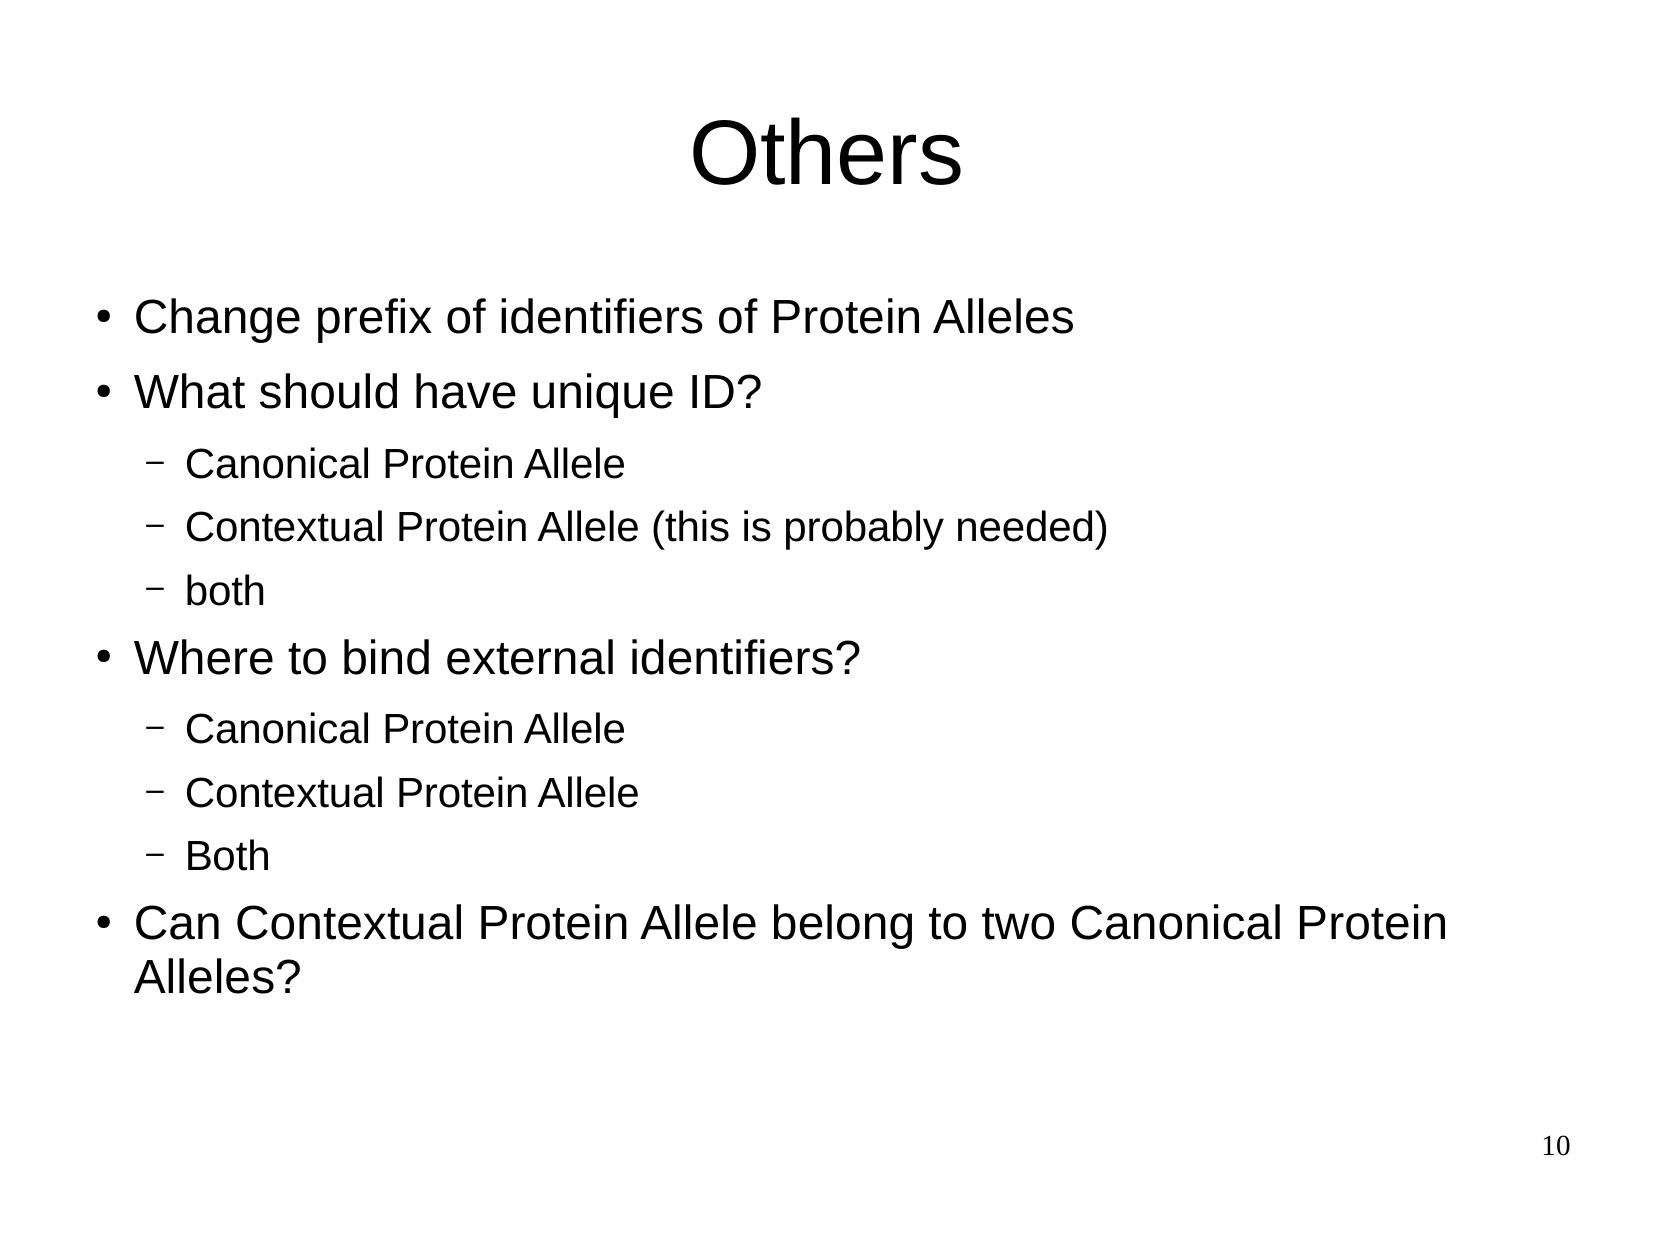

# Others
Change prefix of identifiers of Protein Alleles
What should have unique ID?
Canonical Protein Allele
Contextual Protein Allele (this is probably needed)
both
Where to bind external identifiers?
Canonical Protein Allele
Contextual Protein Allele
Both
Can Contextual Protein Allele belong to two Canonical Protein Alleles?
10